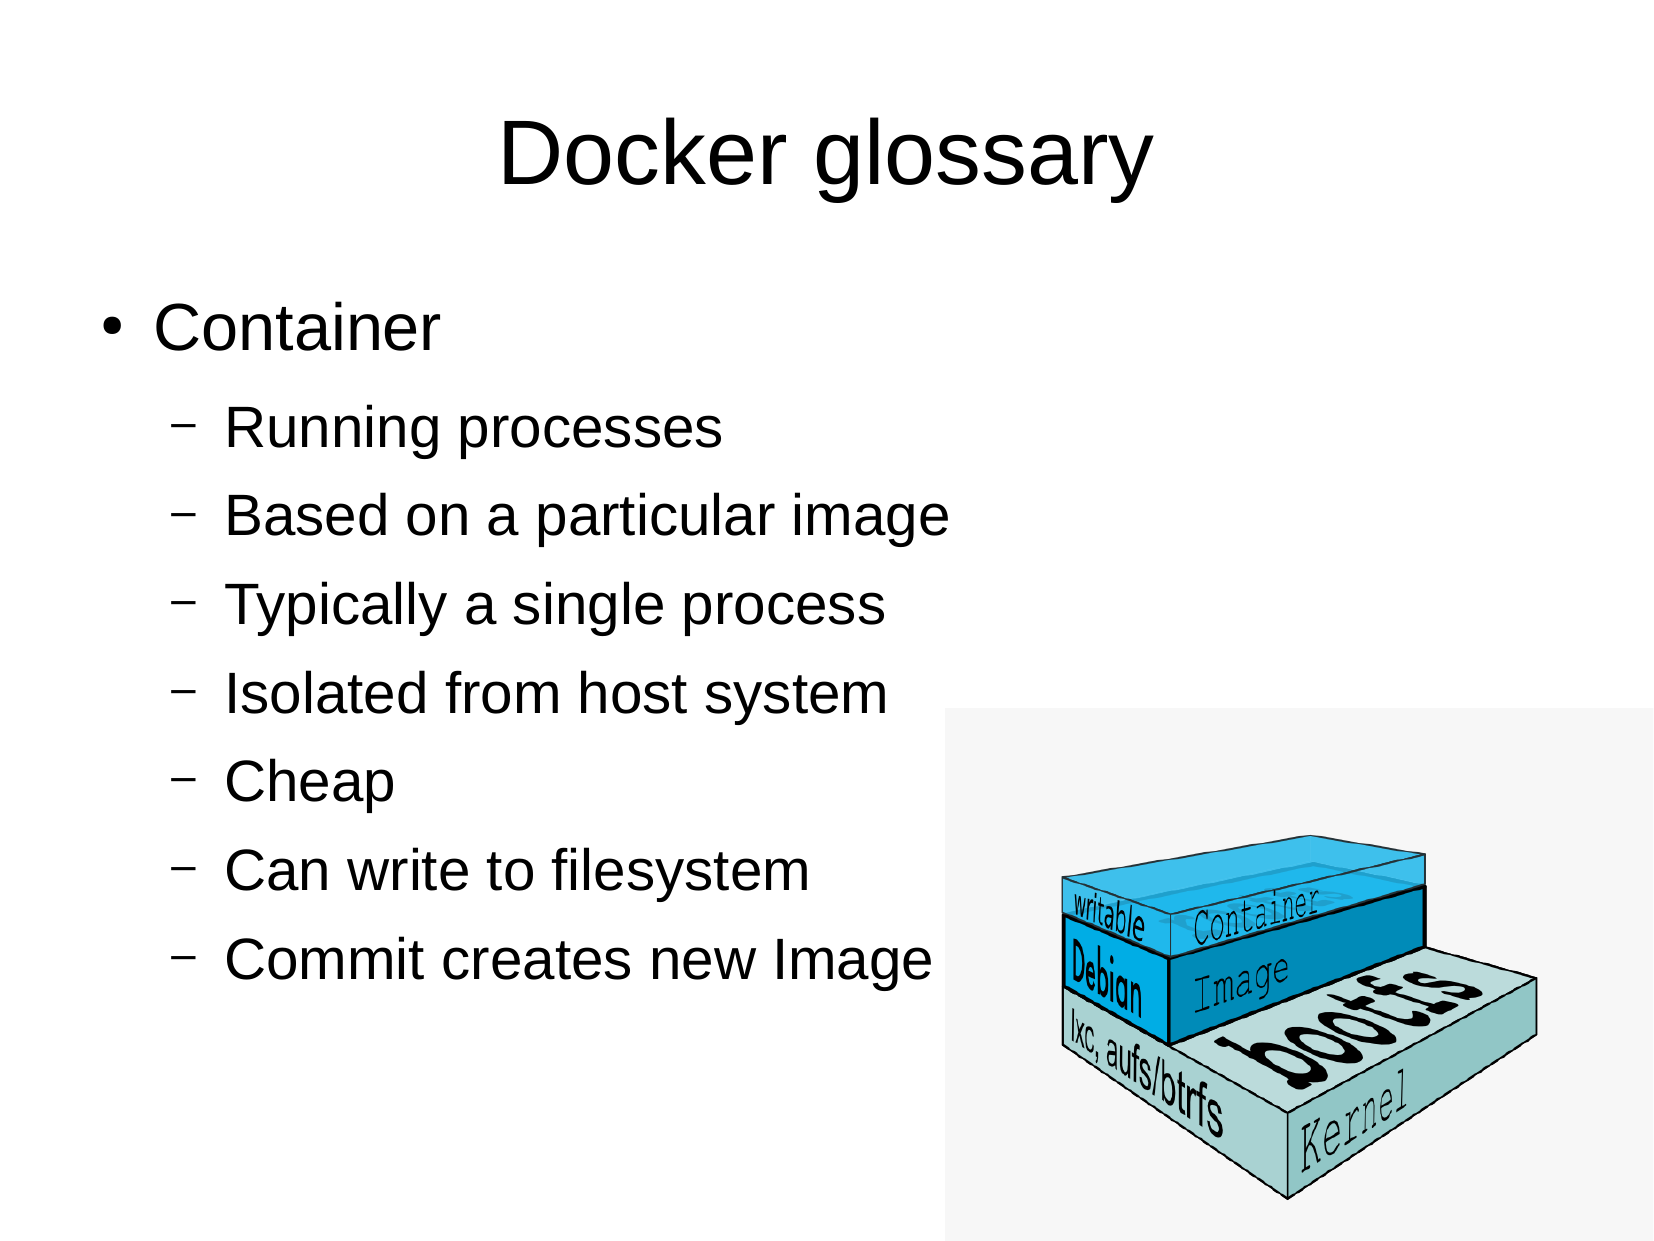

# Docker glossary
Container
Running processes
Based on a particular image
Typically a single process
Isolated from host system
Cheap
Can write to filesystem
Commit creates new Image